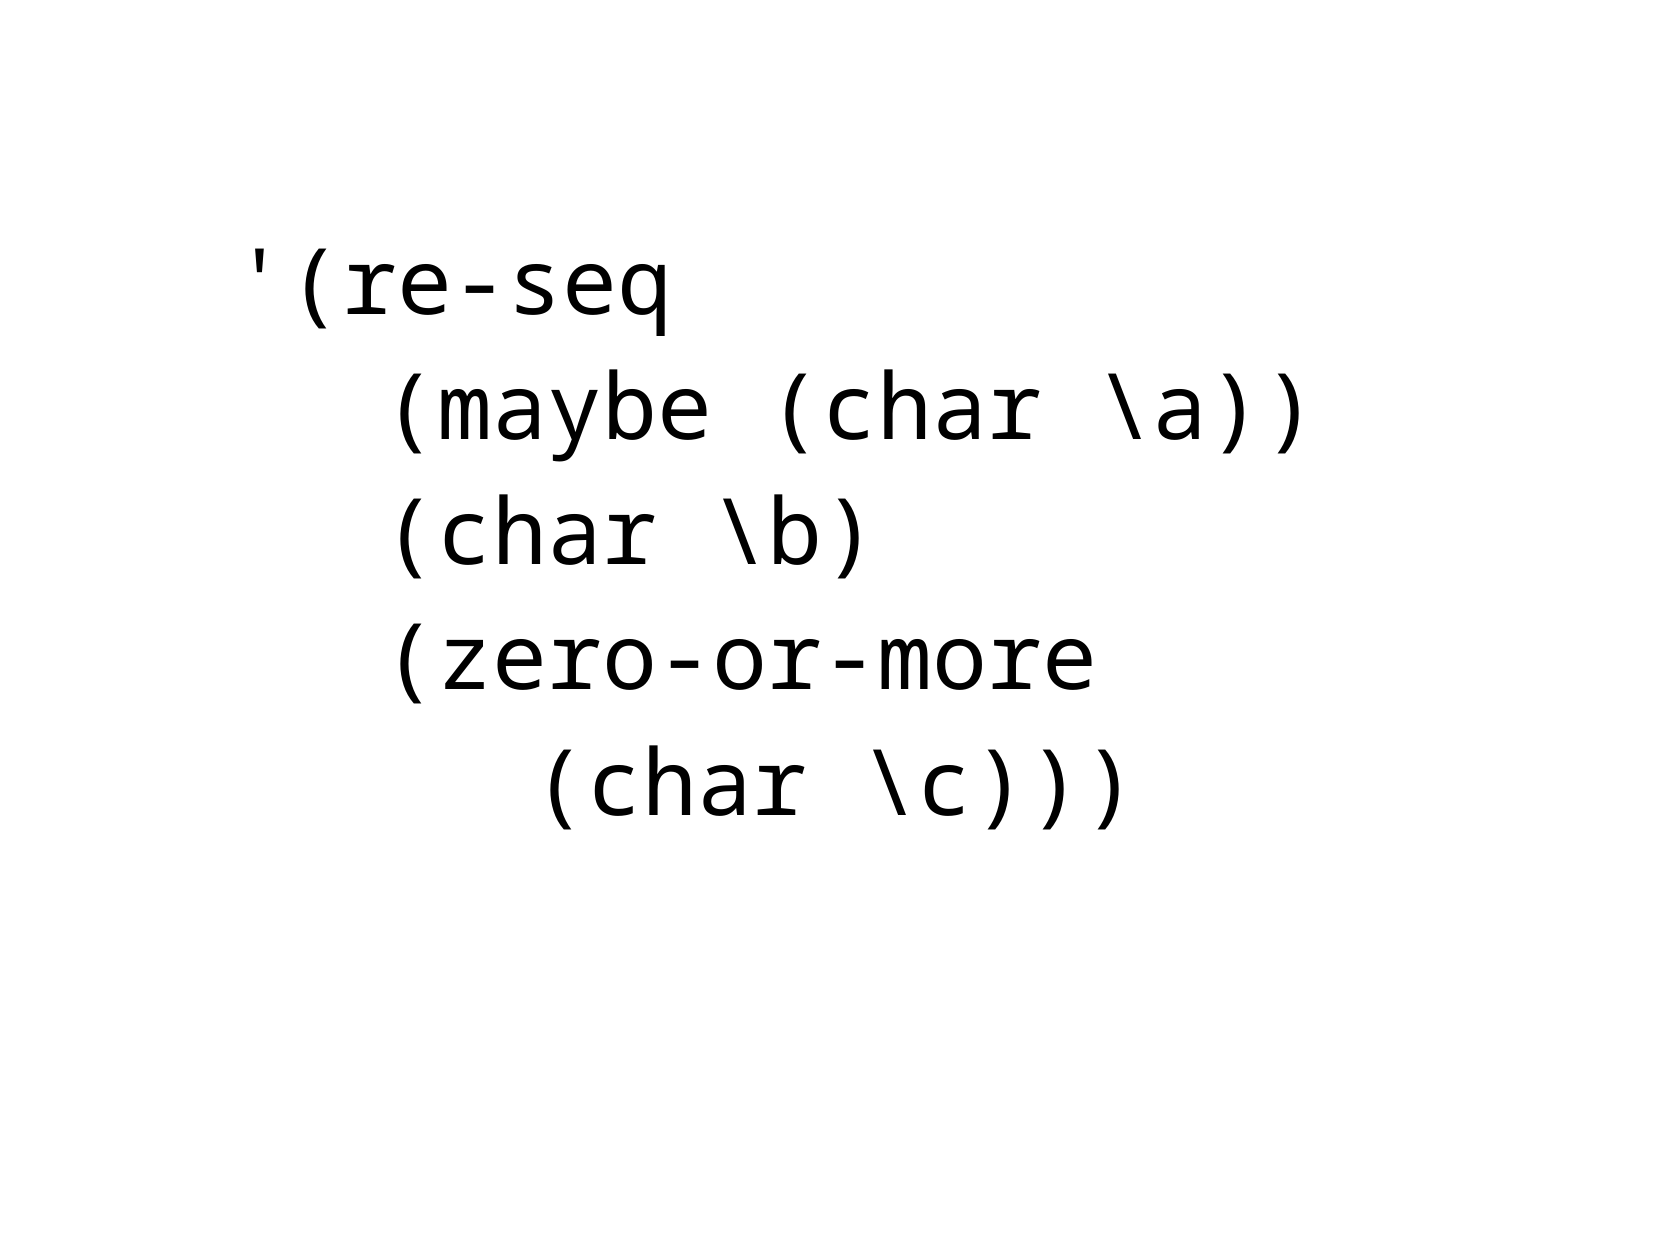

# '(re-seq
				(maybe (char \a))
				(char \b)
				(zero-or-more
						(char \c)))